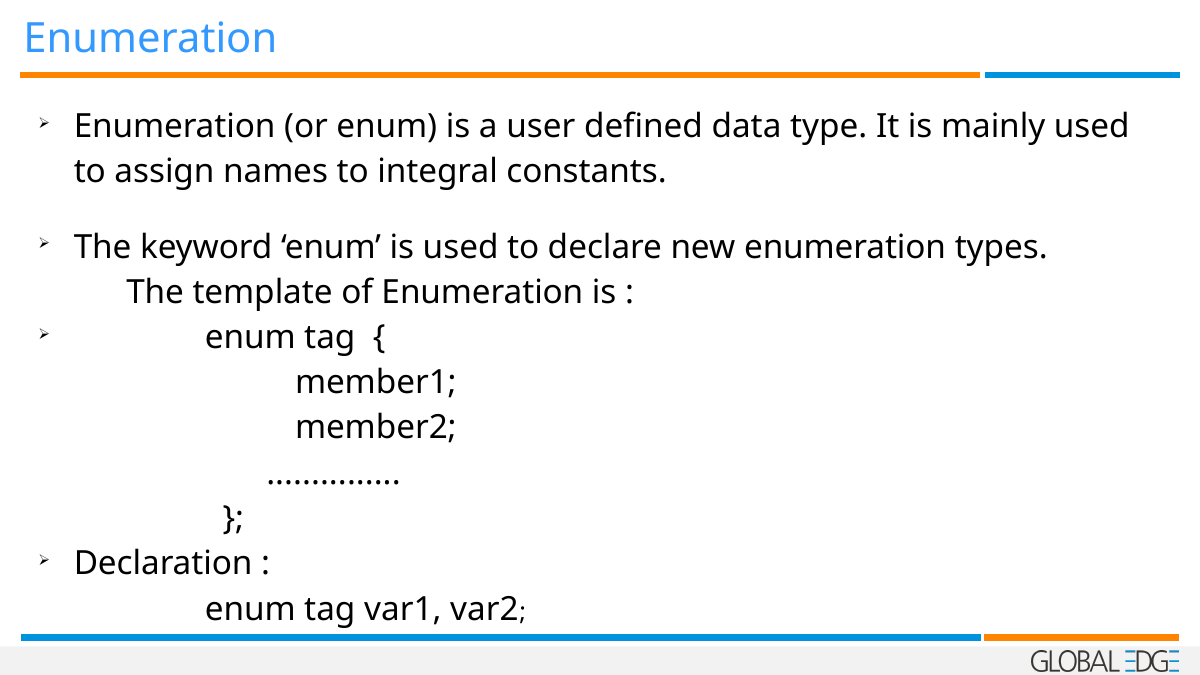

# Enumeration
Enumeration (or enum) is a user defined data type. It is mainly used to assign names to integral constants.
The keyword ‘enum’ is used to declare new enumeration types.
 The template of Enumeration is :
 enum tag {
 	member1;
 	member2;
 ...............
 };
Declaration :
 enum tag var1, var2;